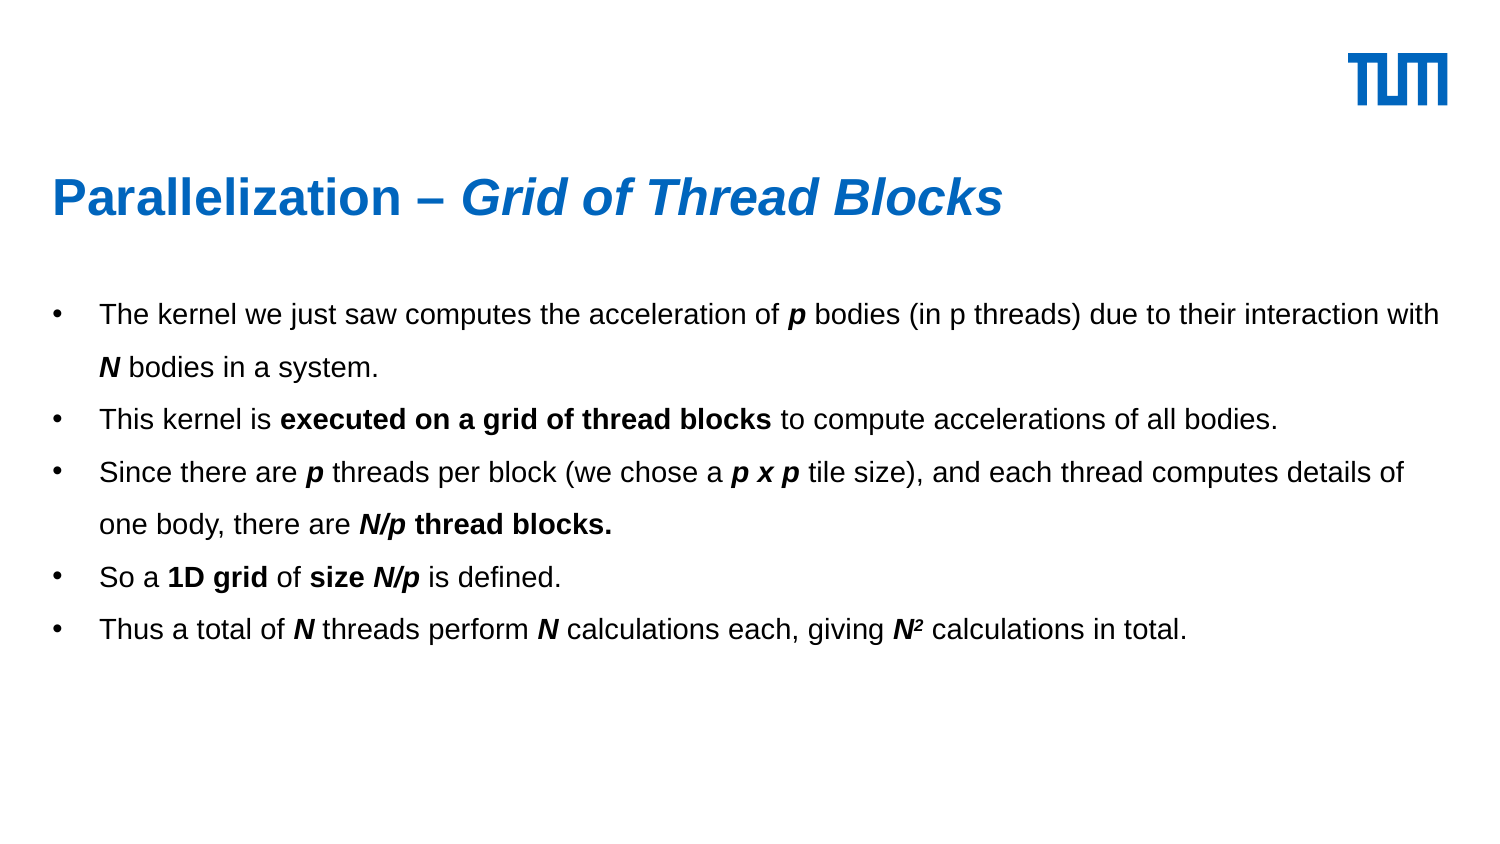

# Parallelization – Grid of Thread Blocks
The kernel we just saw computes the acceleration of p bodies (in p threads) due to their interaction with N bodies in a system.
This kernel is executed on a grid of thread blocks to compute accelerations of all bodies.
Since there are p threads per block (we chose a p x p tile size), and each thread computes details of one body, there are N/p thread blocks.
So a 1D grid of size N/p is defined.
Thus a total of N threads perform N calculations each, giving N2 calculations in total.